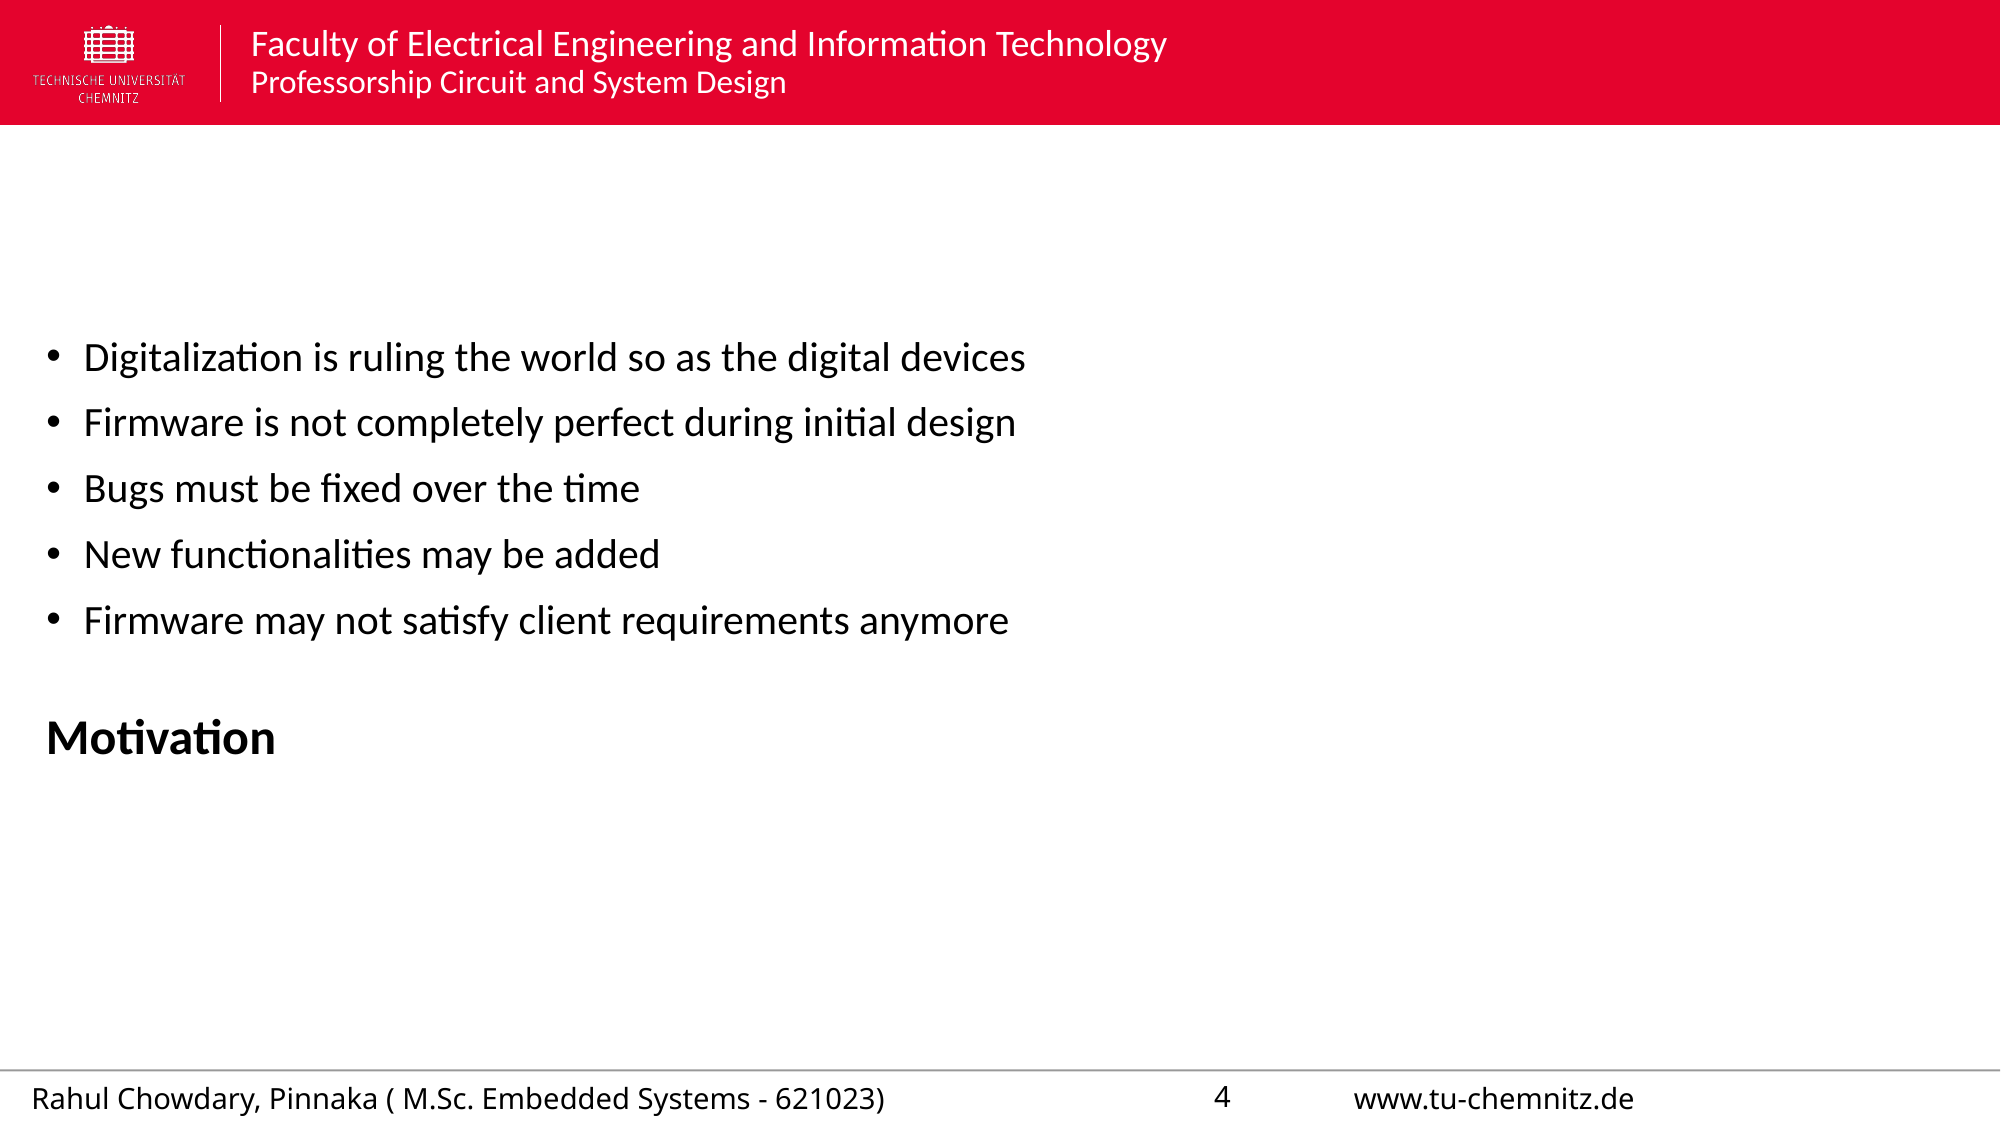

# Digitalization is ruling the world so as the digital devices
Firmware is not completely perfect during initial design
Bugs must be fixed over the time
New functionalities may be added
Firmware may not satisfy client requirements anymore
 Motivation